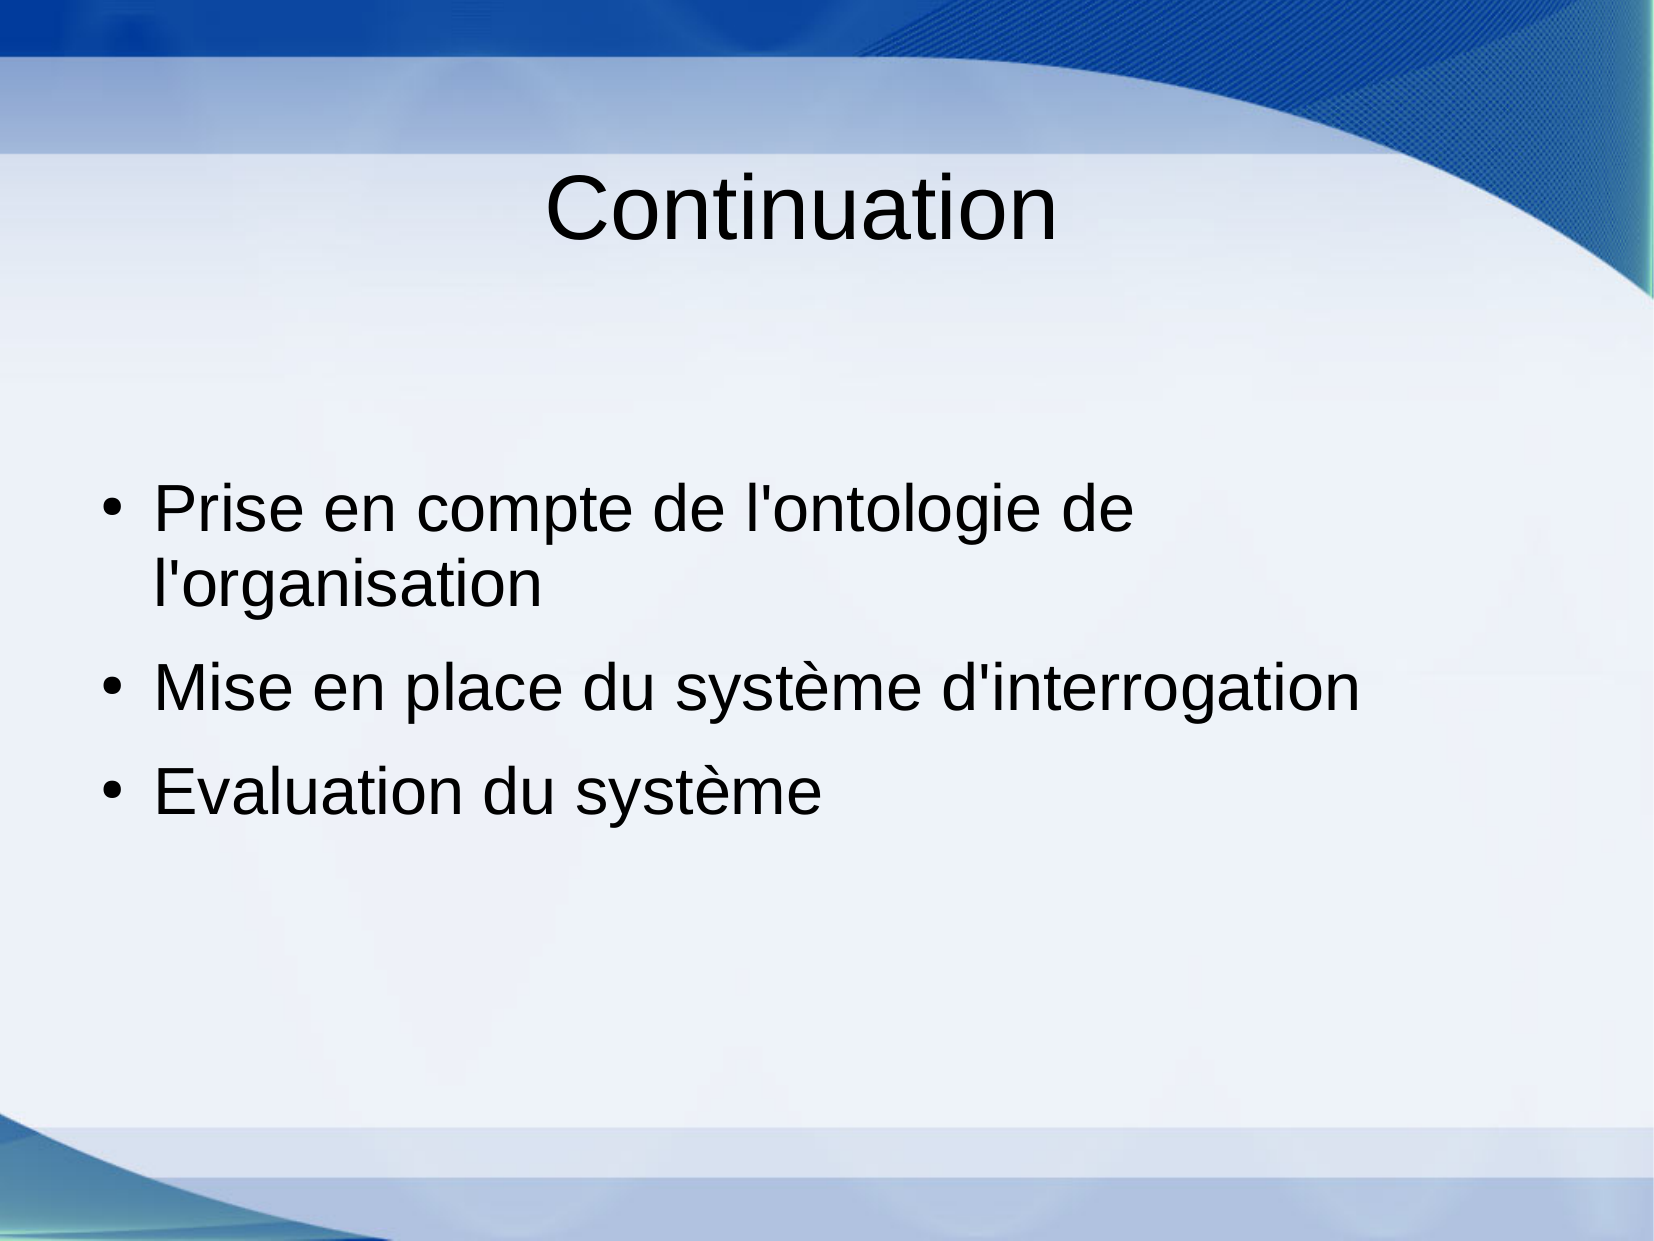

# Continuation
Prise en compte de l'ontologie de l'organisation
Mise en place du système d'interrogation
Evaluation du système